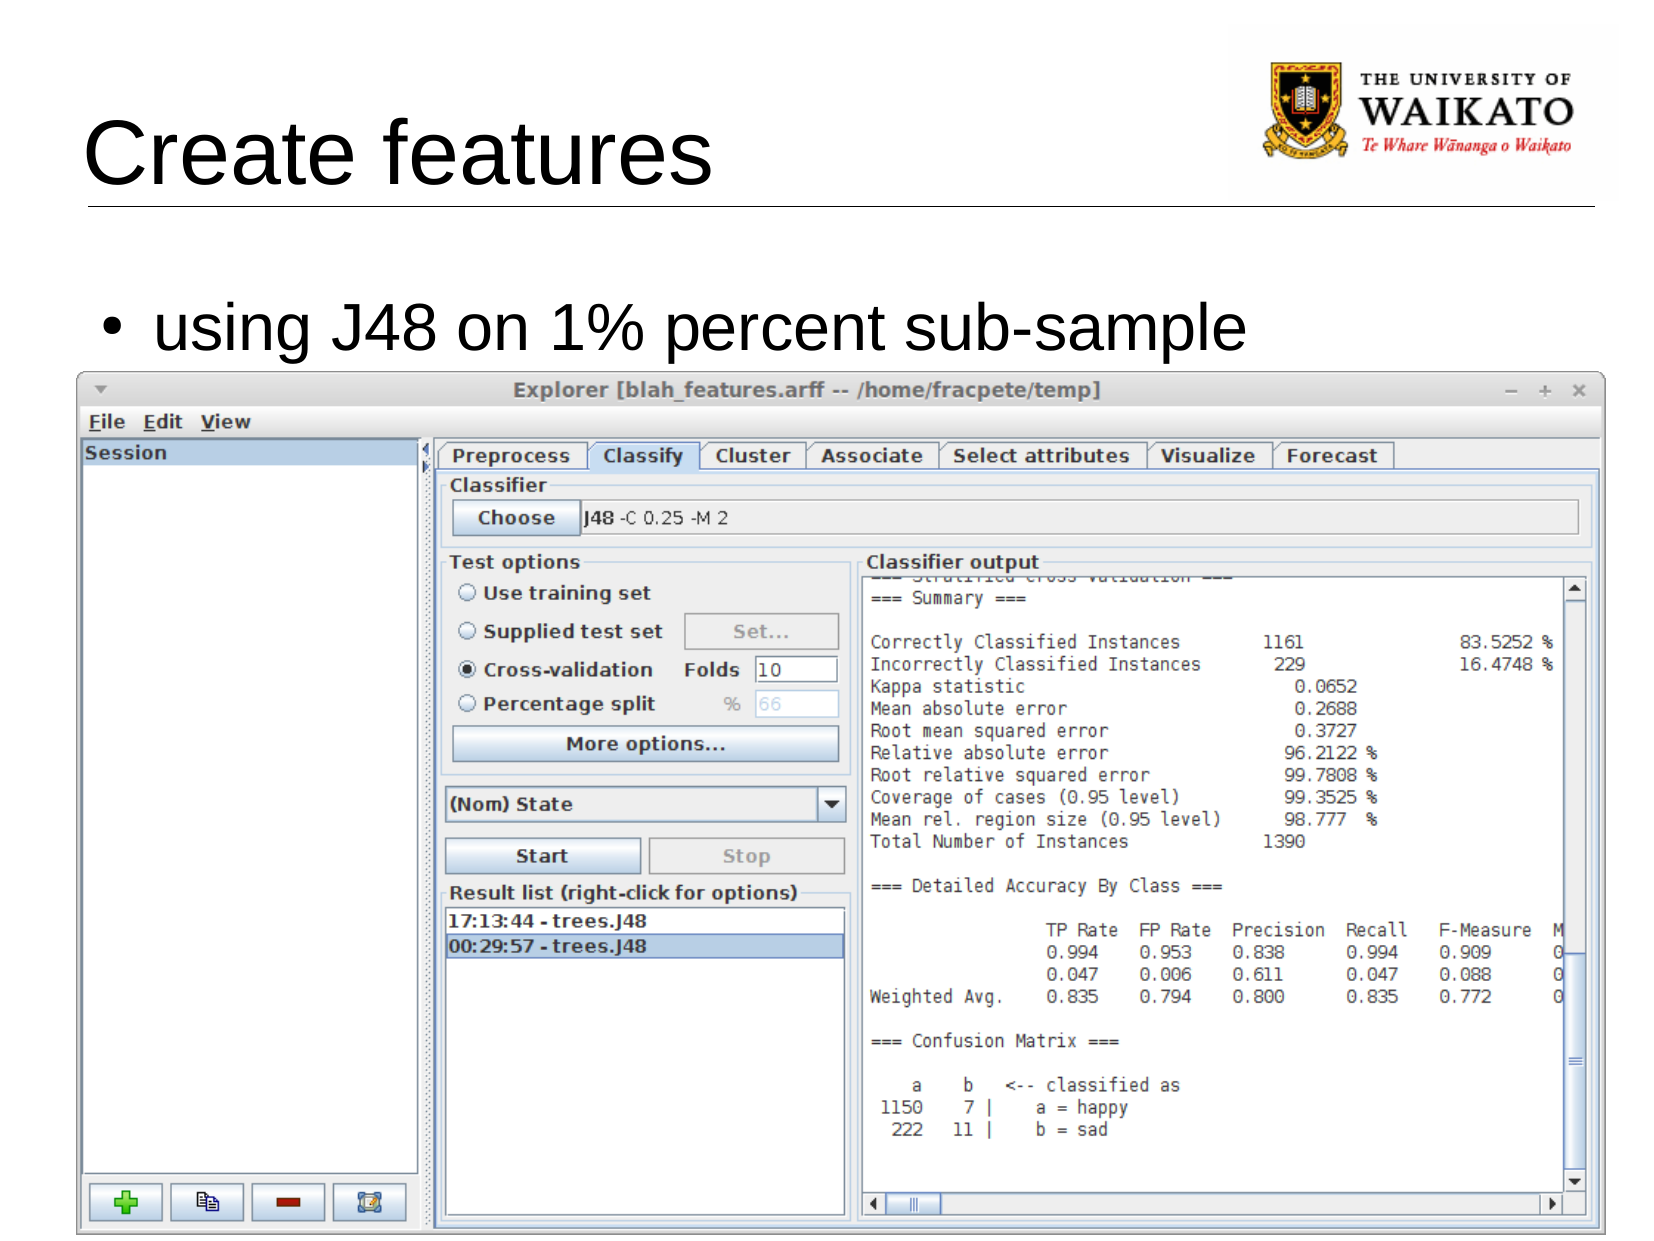

# Create features
using J48 on 1% percent sub-sample
26 & 27 Nov 2015
Peter Reutemann
22